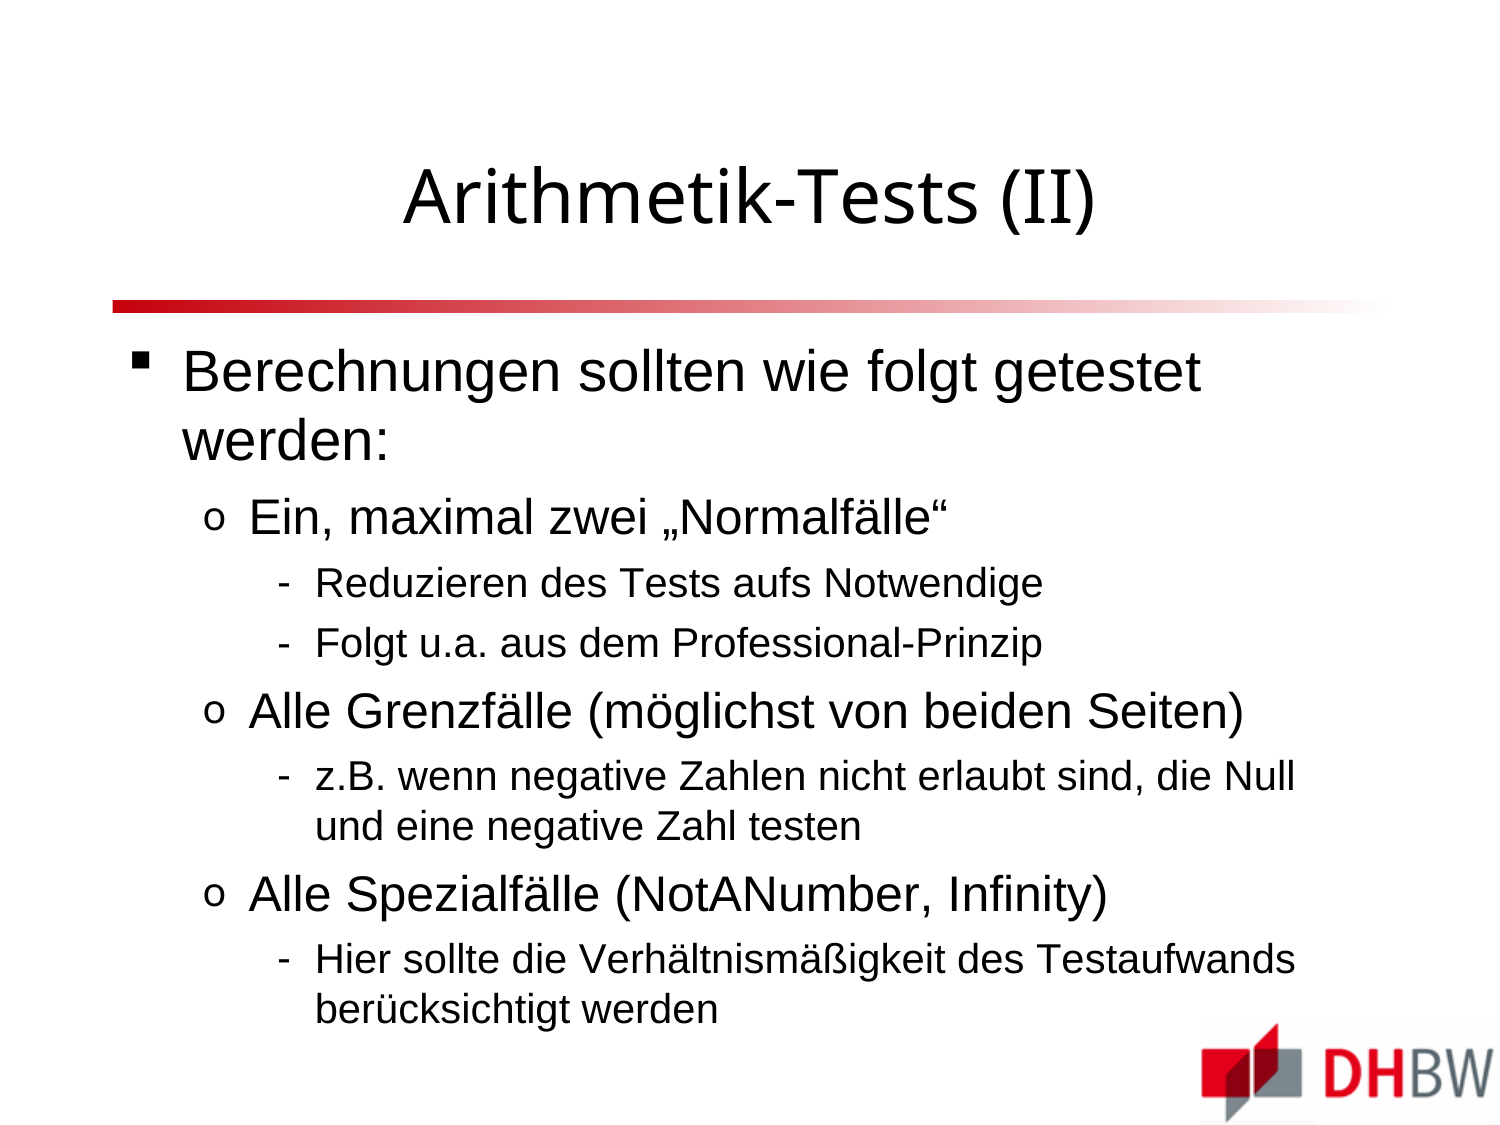

# Arithmetik-Tests (II)
Berechnungen sollten wie folgt getestet werden:
Ein, maximal zwei „Normalfälle“
Reduzieren des Tests aufs Notwendige
Folgt u.a. aus dem Professional-Prinzip
Alle Grenzfälle (möglichst von beiden Seiten)
z.B. wenn negative Zahlen nicht erlaubt sind, die Null und eine negative Zahl testen
Alle Spezialfälle (NotANumber, Infinity)
Hier sollte die Verhältnismäßigkeit des Testaufwands berücksichtigt werden